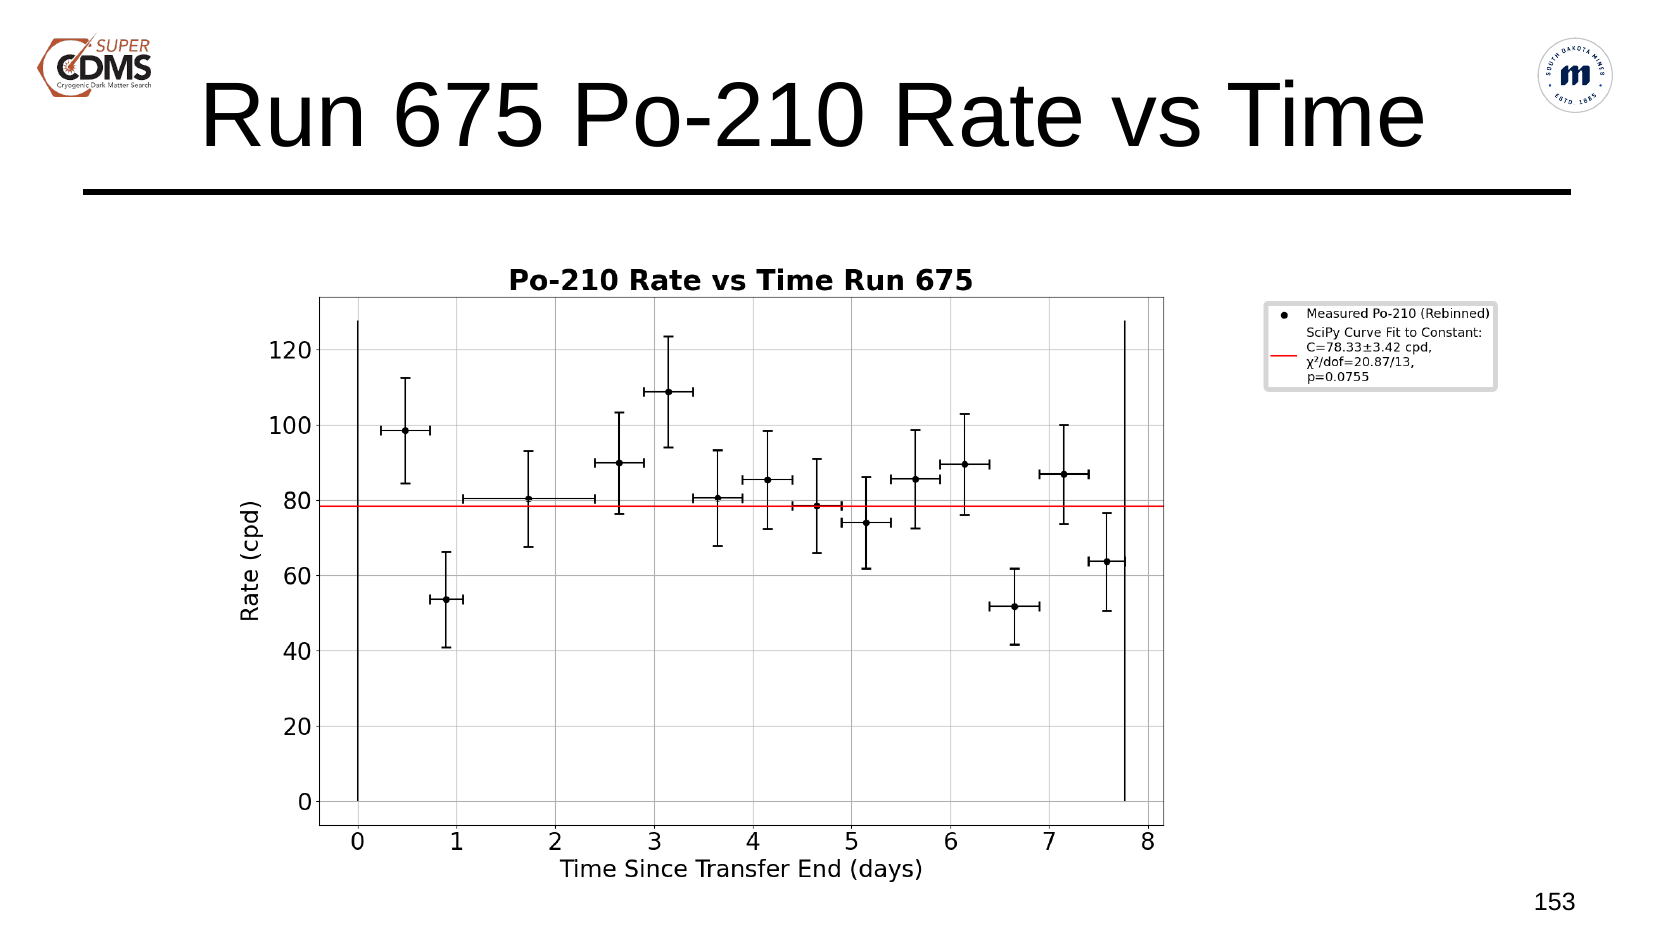

# Run 675 Po-210 Rate vs Time